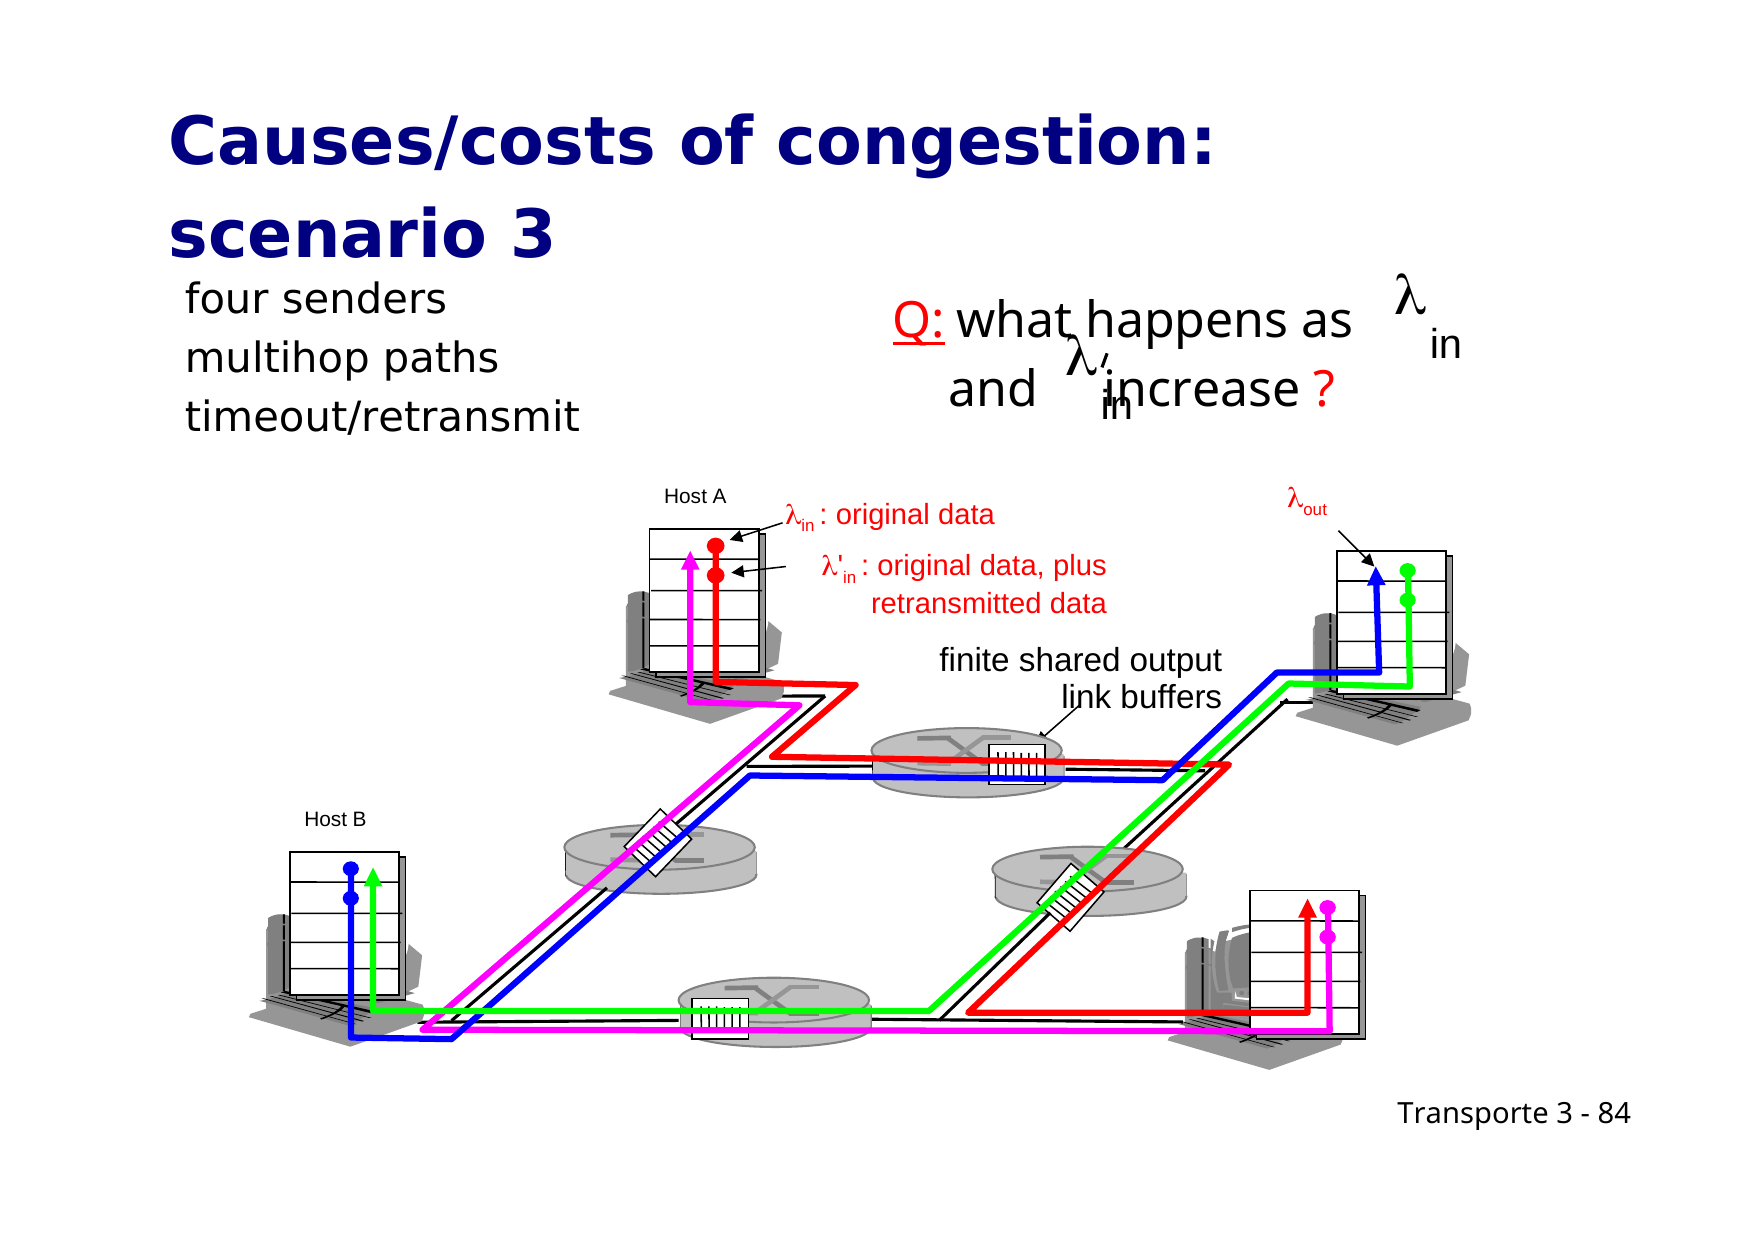

# Causes/costs of congestion: scenario 3

in
four senders
multihop paths
timeout/retransmit
Q: what happens as and increase ?

in
out
Host A
in : original data
'in : original data, plus retransmitted data
finite shared output link buffers
Host B